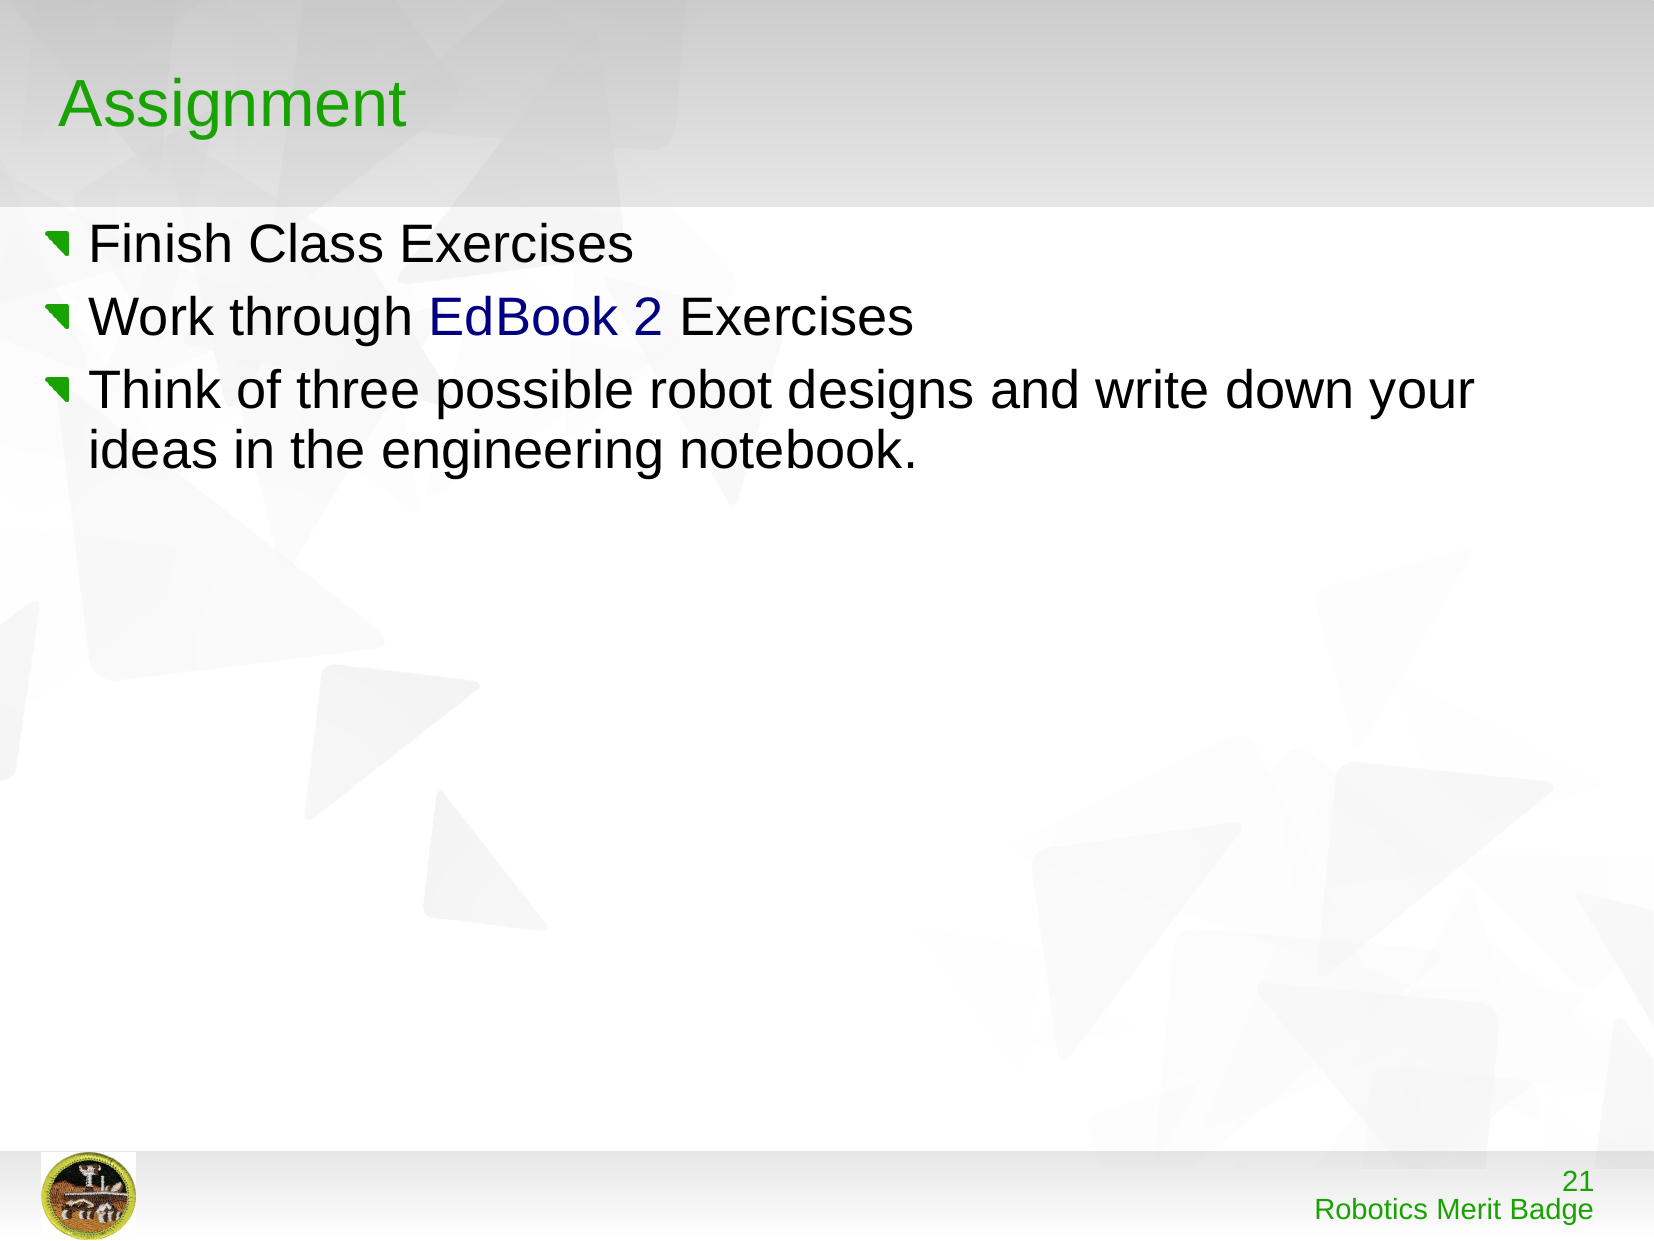

# Assignment
Finish Class Exercises
Work through EdBook 2 Exercises
Think of three possible robot designs and write down your ideas in the engineering notebook.
21
Robotics Merit Badge